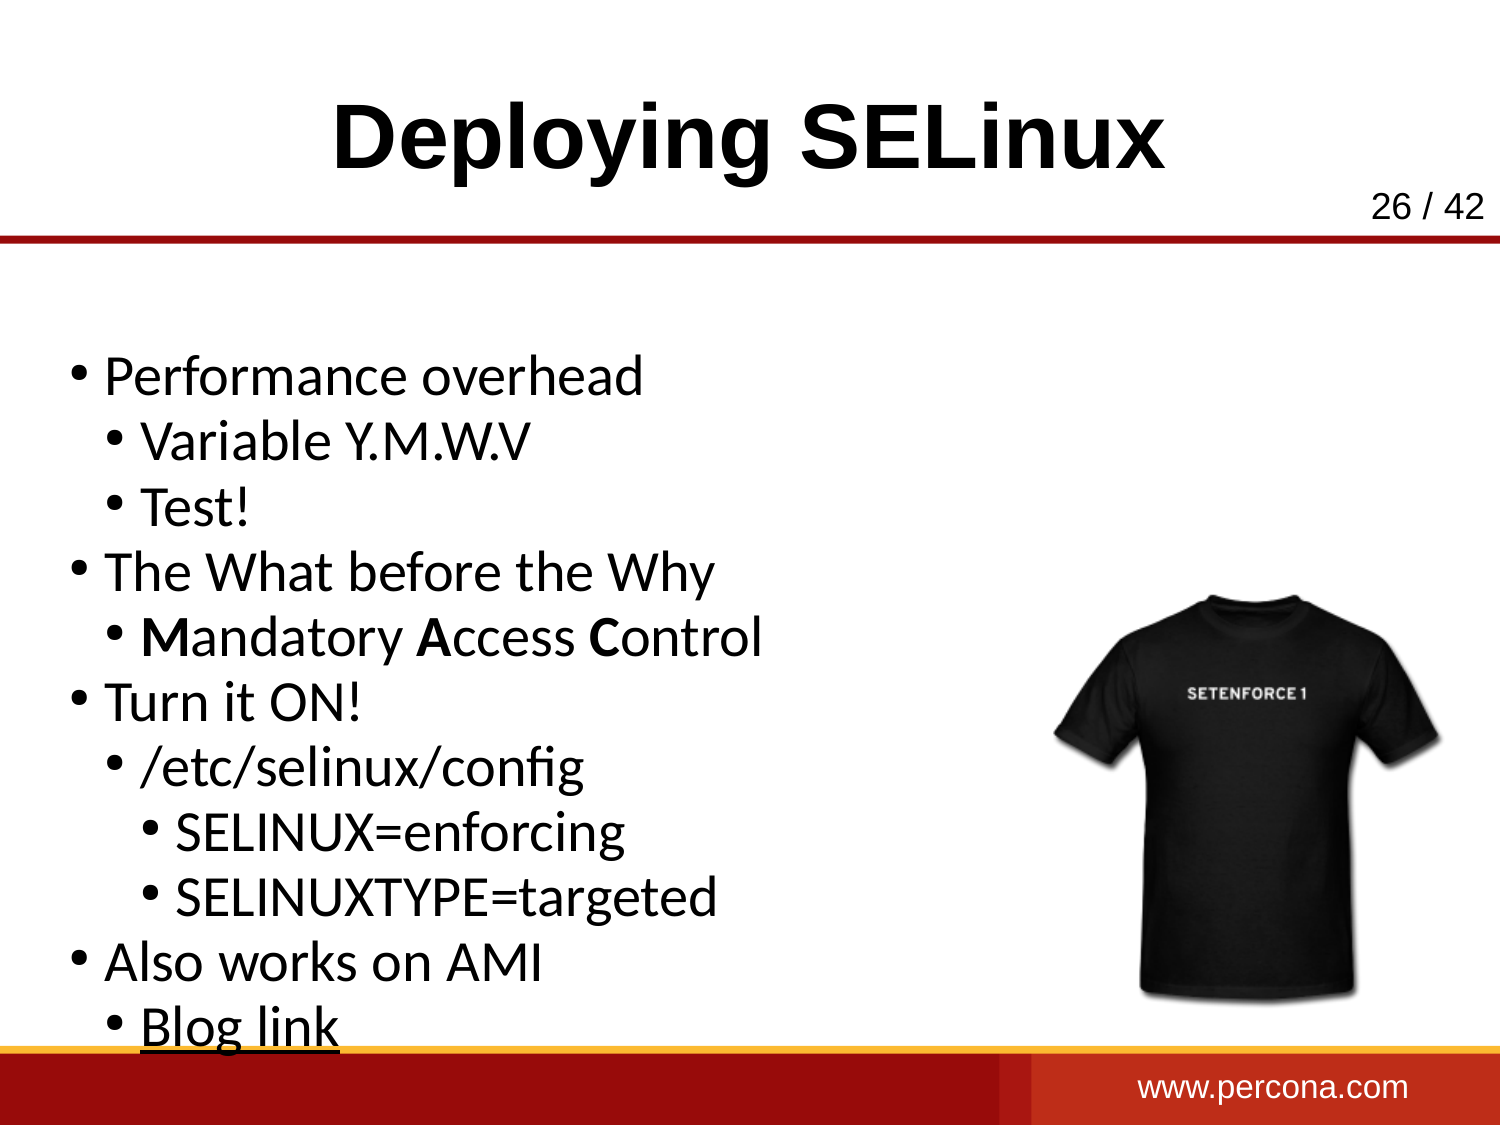

Deploying SELinux
Performance overhead
Variable Y.M.W.V
Test!
The What before the Why
Mandatory Access Control
Turn it ON!
/etc/selinux/config
SELINUX=enforcing
SELINUXTYPE=targeted
Also works on AMI
Blog link